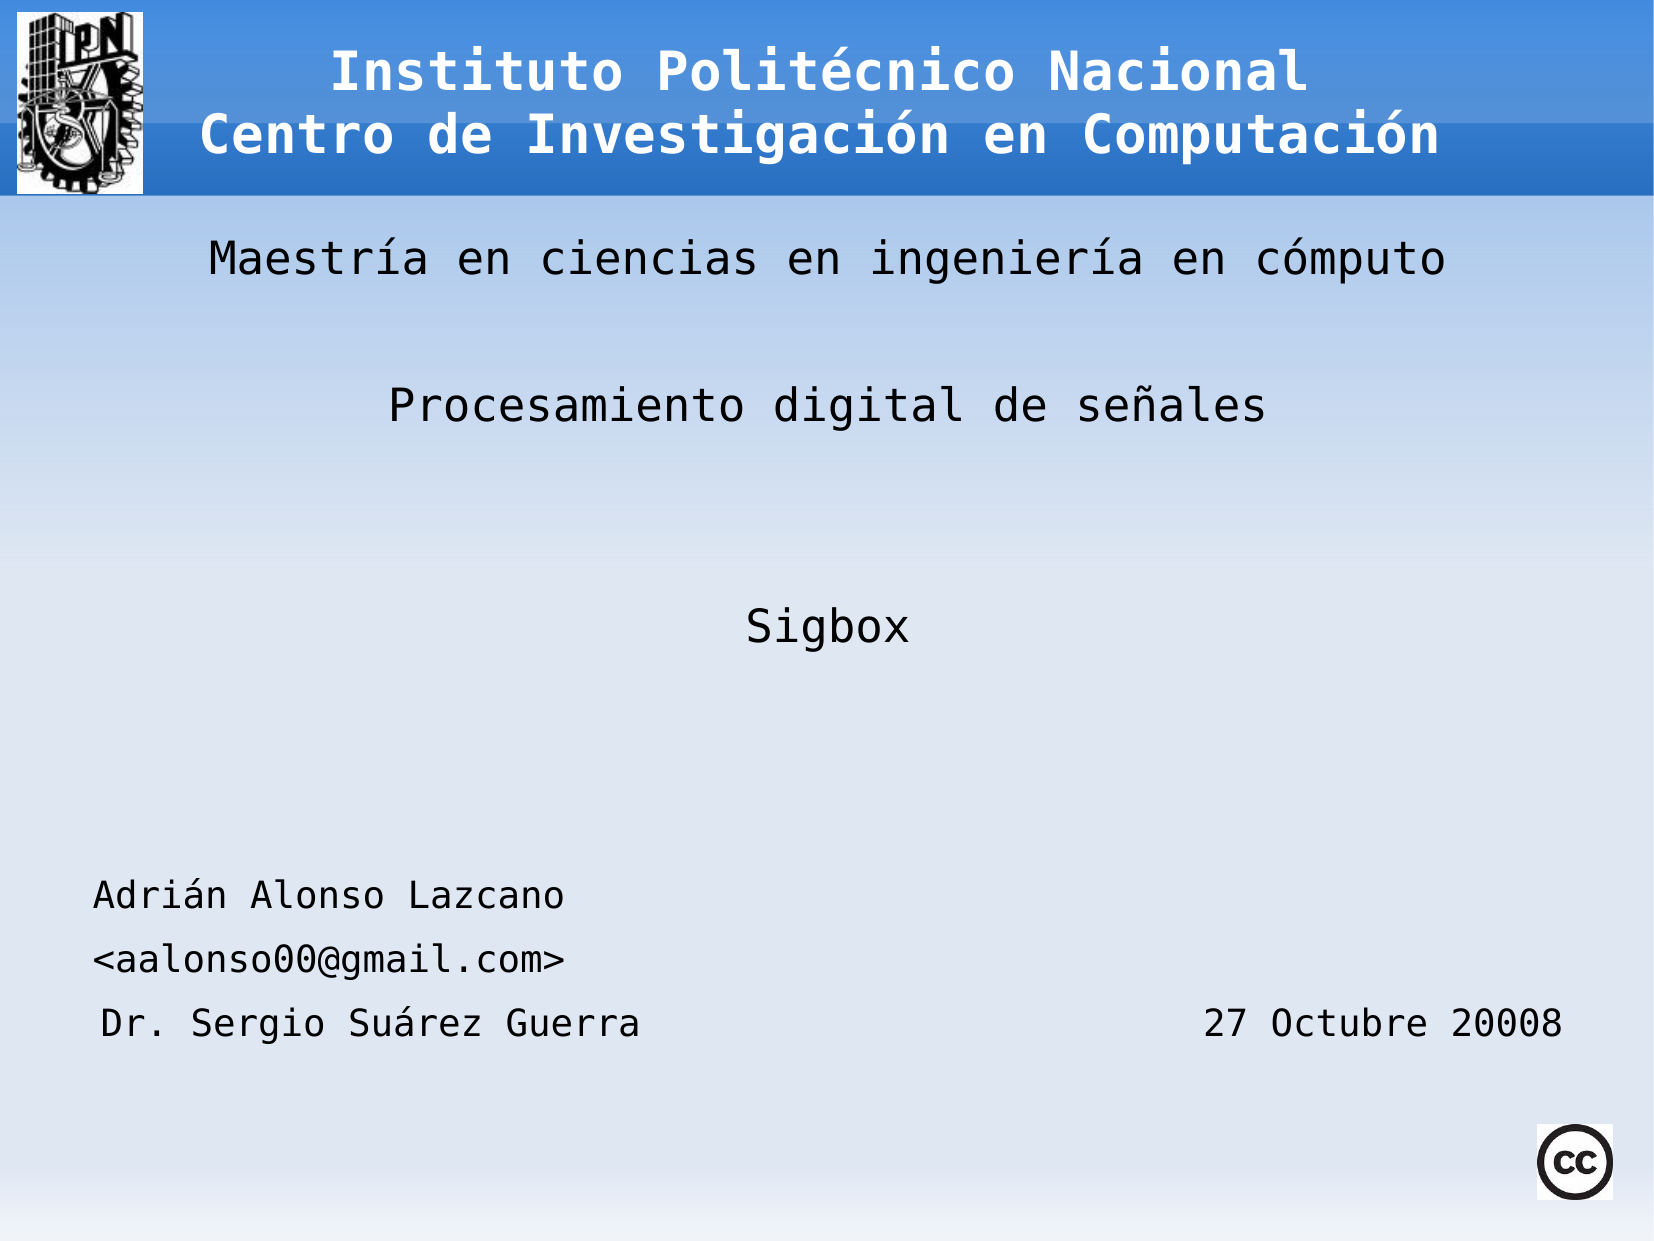

# Instituto Politécnico Nacional Centro de Investigación en Computación
Maestría en ciencias en ingeniería en cómputo
Procesamiento digital de señales
Sigbox
Adrián Alonso Lazcano
<aalonso00@gmail.com>
Dr. Sergio Suárez Guerra 27 Octubre 20008